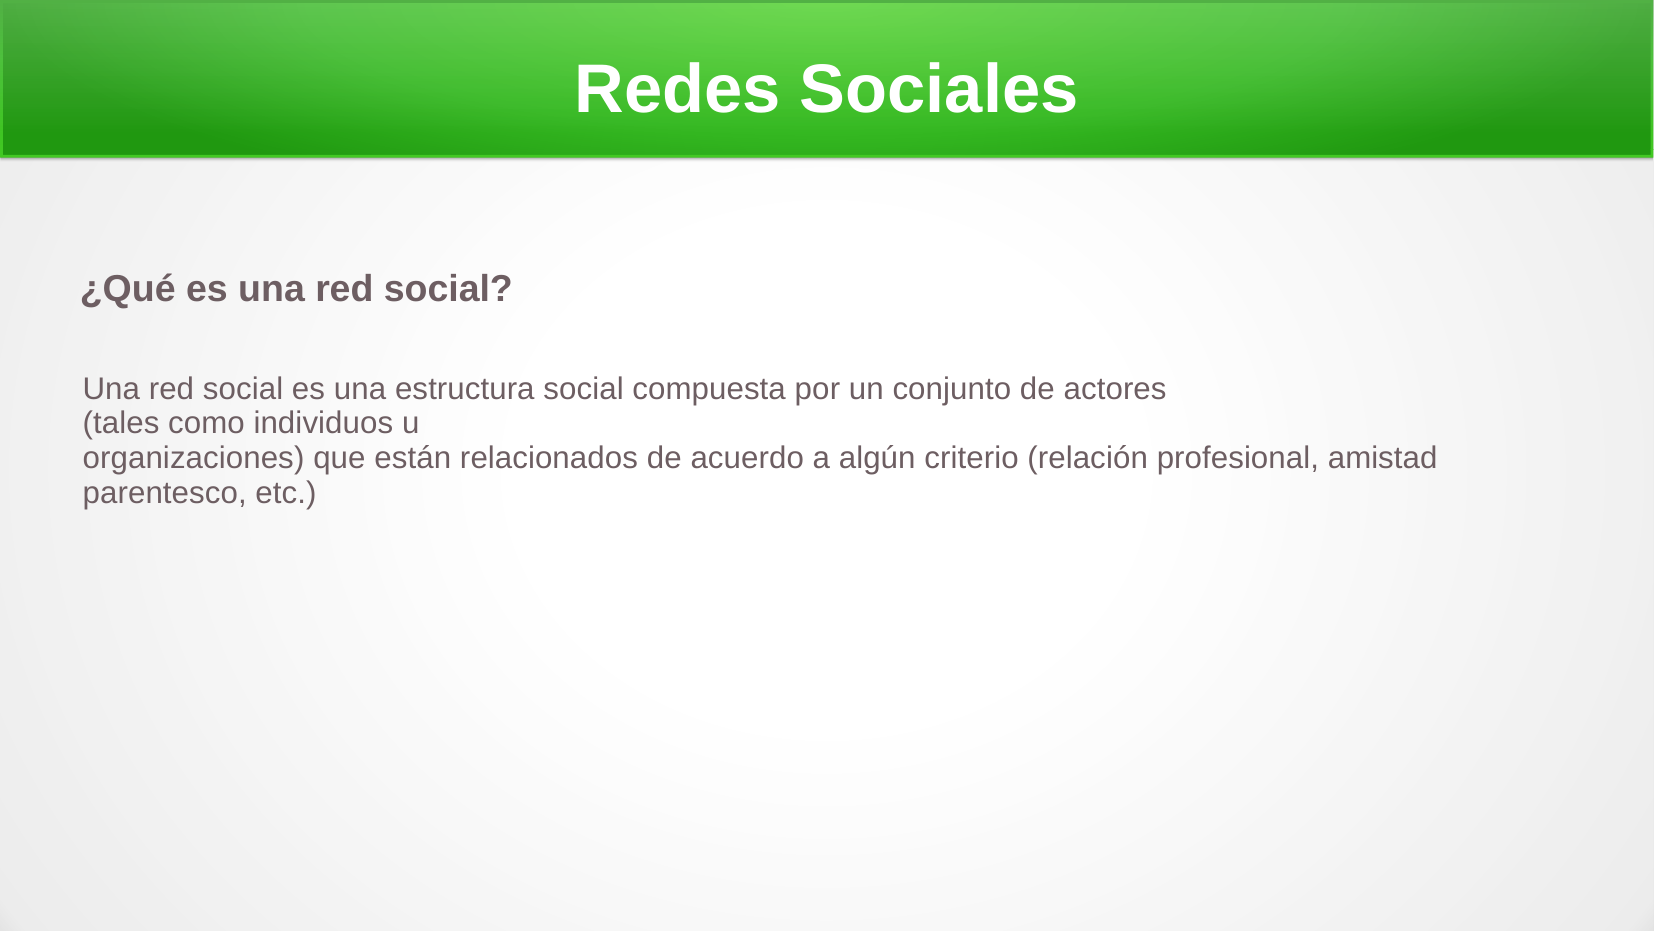

# Redes Sociales
¿Qué es una red social?
Una red social es una estructura social compuesta por un conjunto de actores
(tales como individuos u
organizaciones) que están relacionados de acuerdo a algún criterio (relación profesional, amistad
parentesco, etc.)